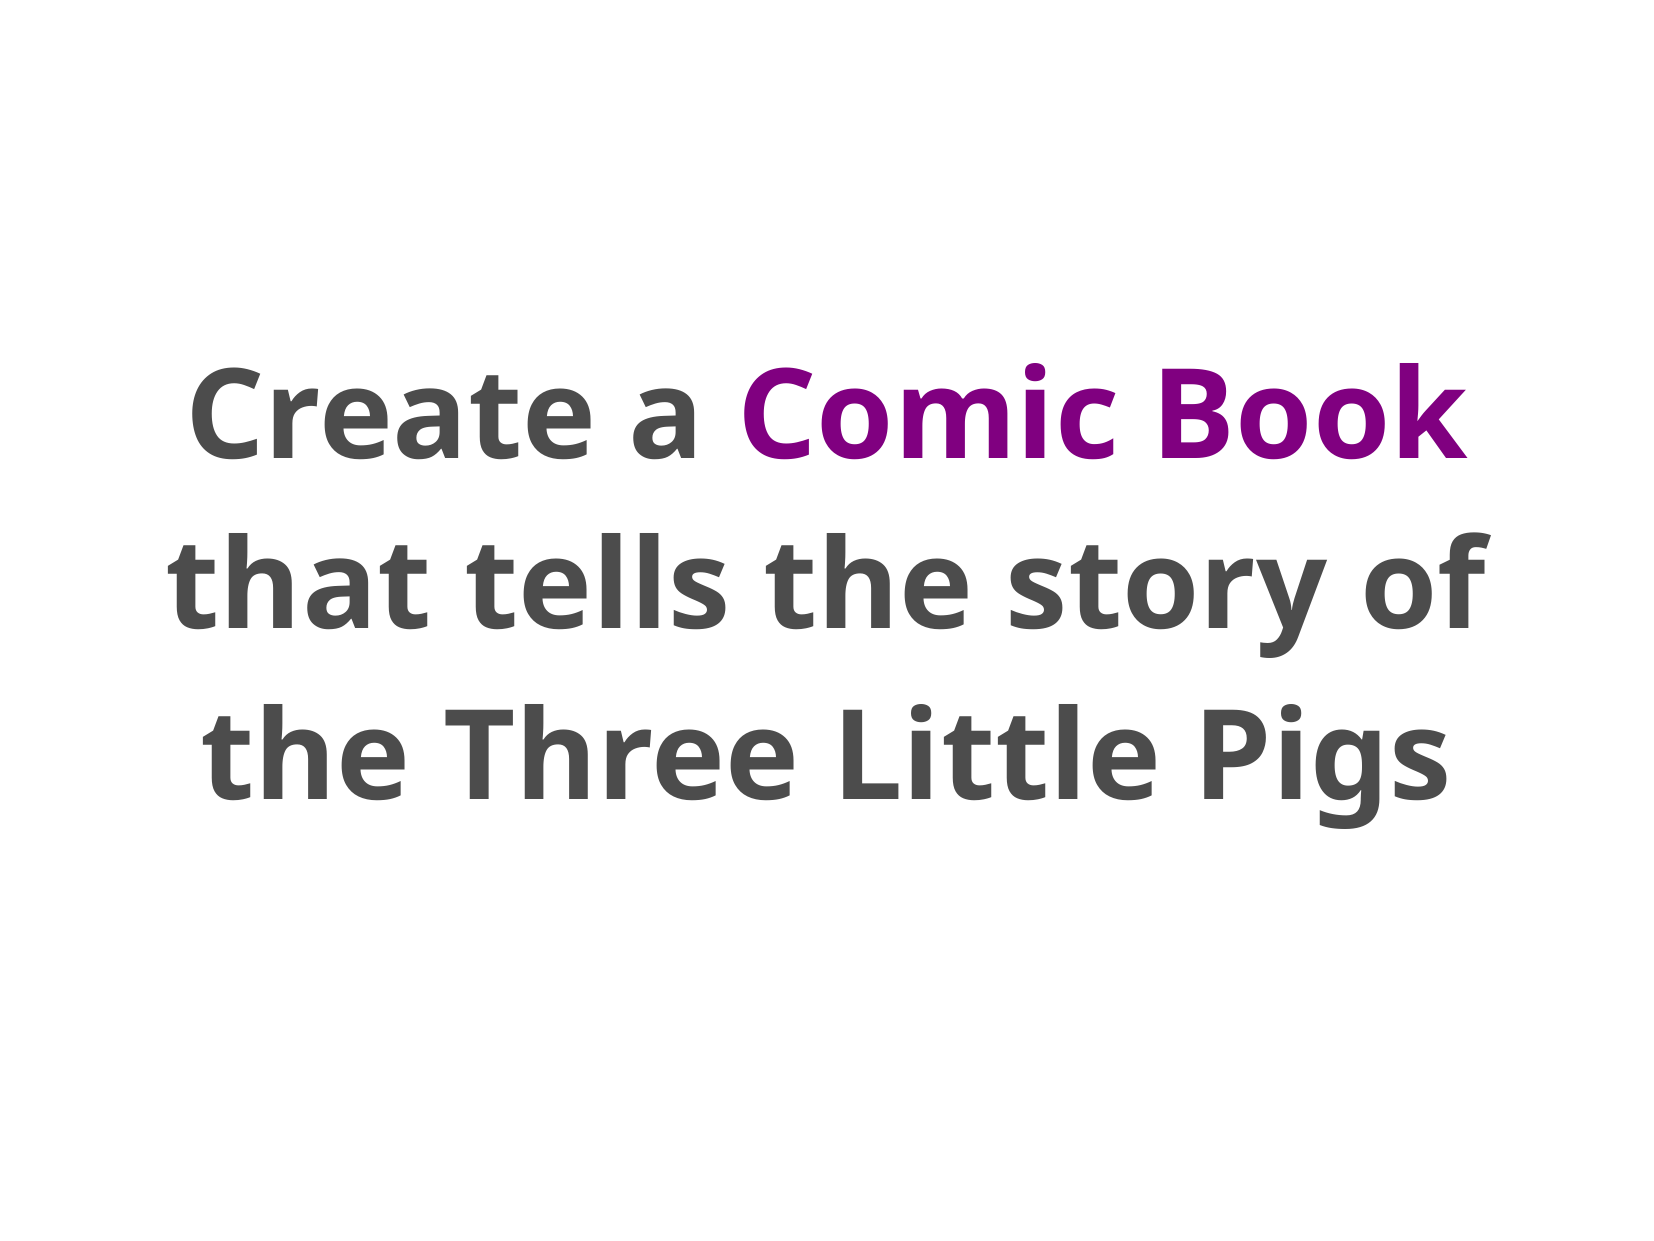

# Create a Comic Book that tells the story of the Three Little Pigs